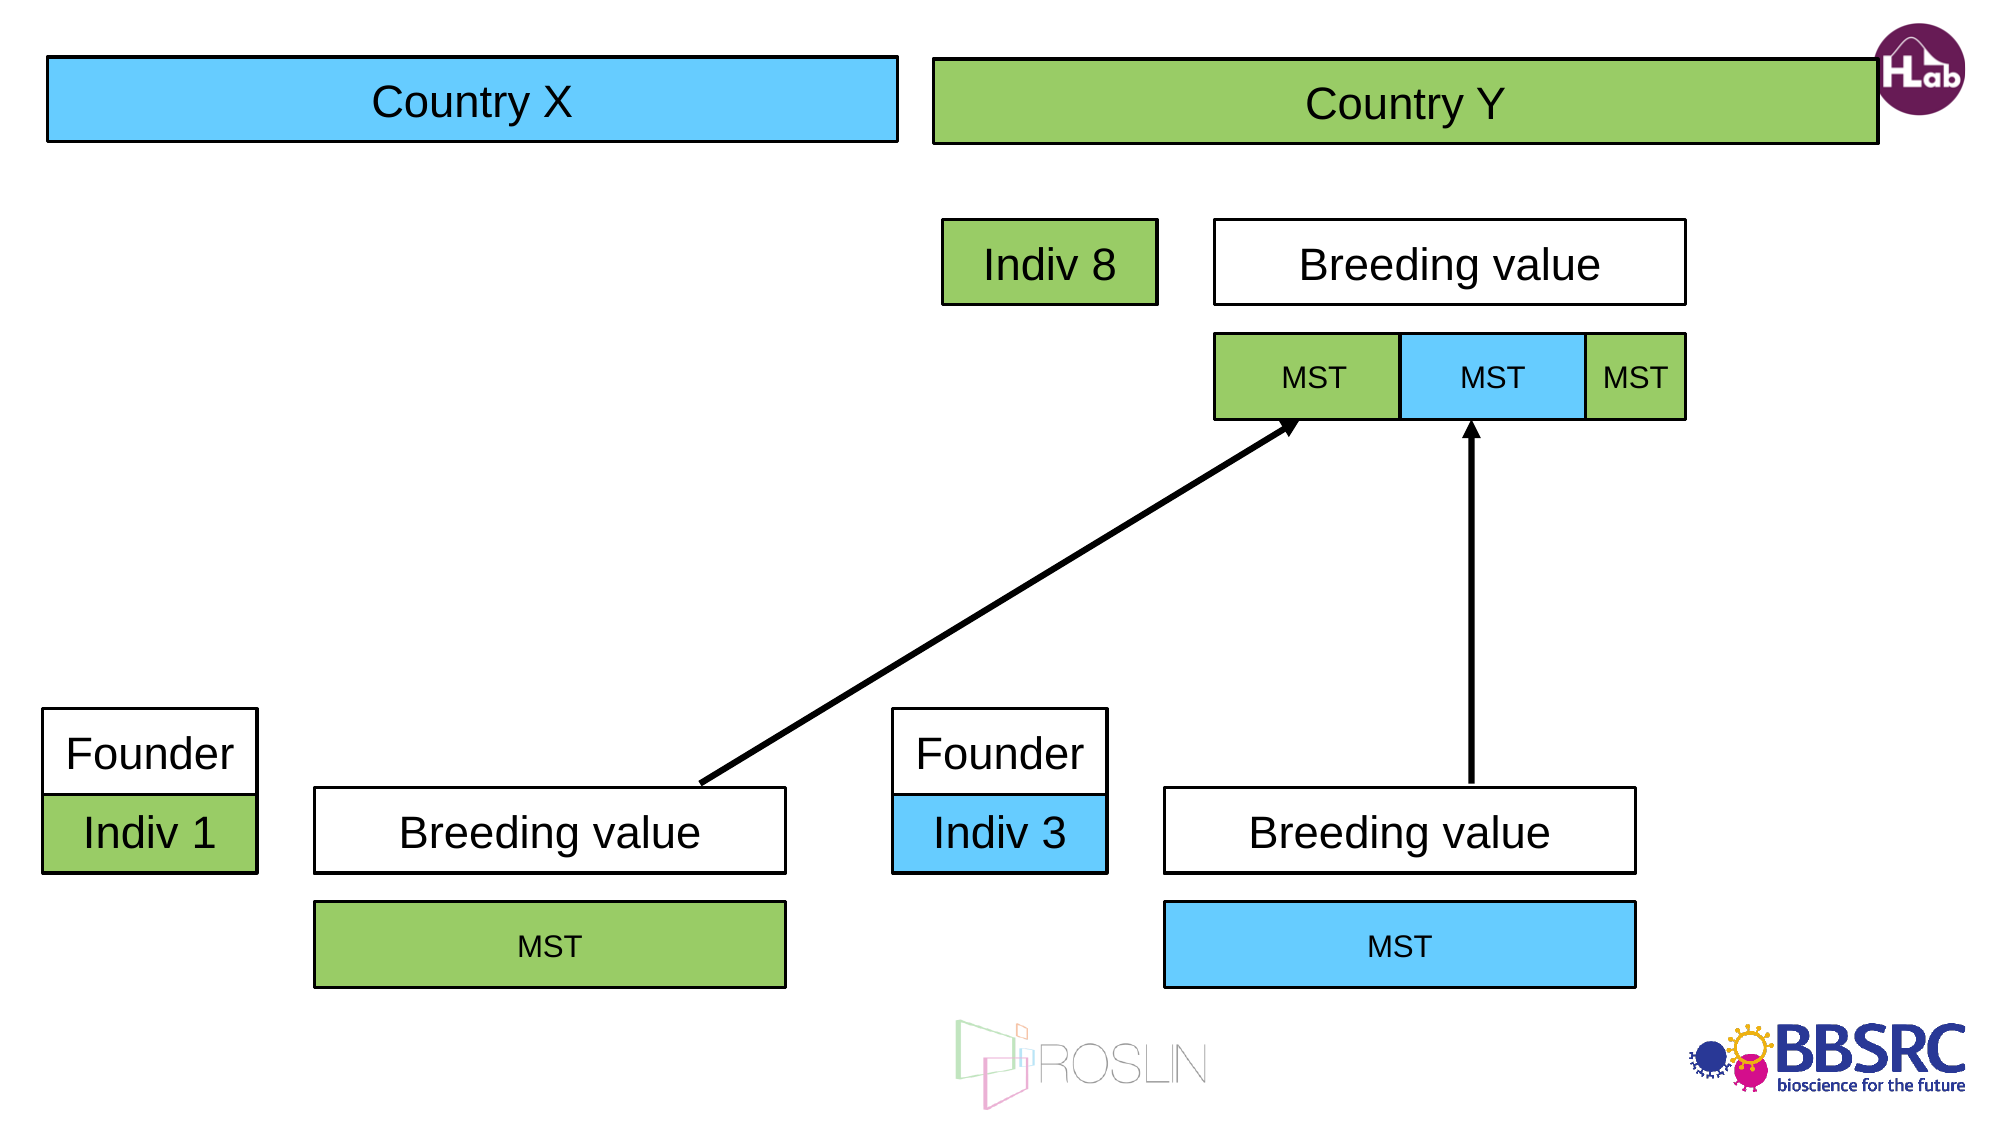

Country X
Country Y
Indiv 8
True genetic value
Breeding value
MST
MST
MST
Parent
average
MST
Founder
Founder
Indiv 1
True genetic value
Breeding value
Indiv 3
True genetic value
Breeding value
MST
MST
MST